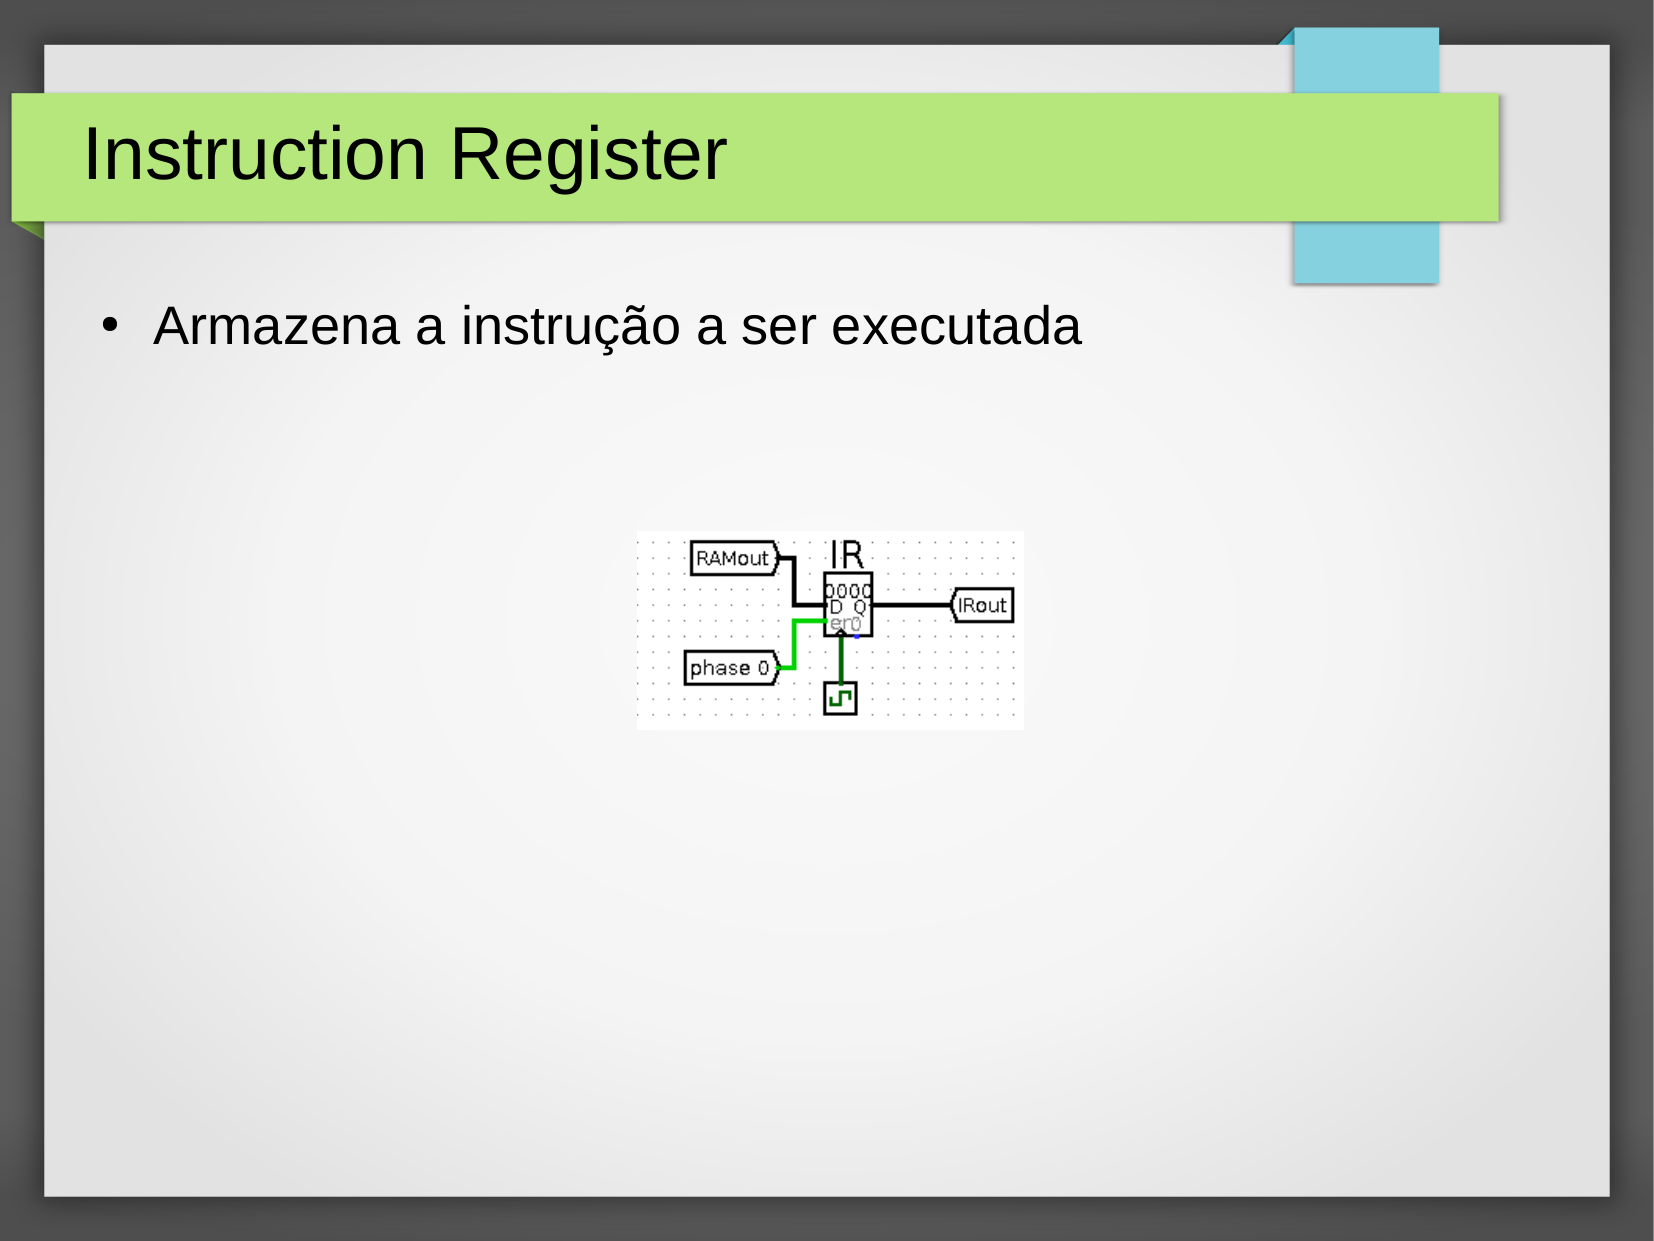

# Instruction Register
Armazena a instrução a ser executada